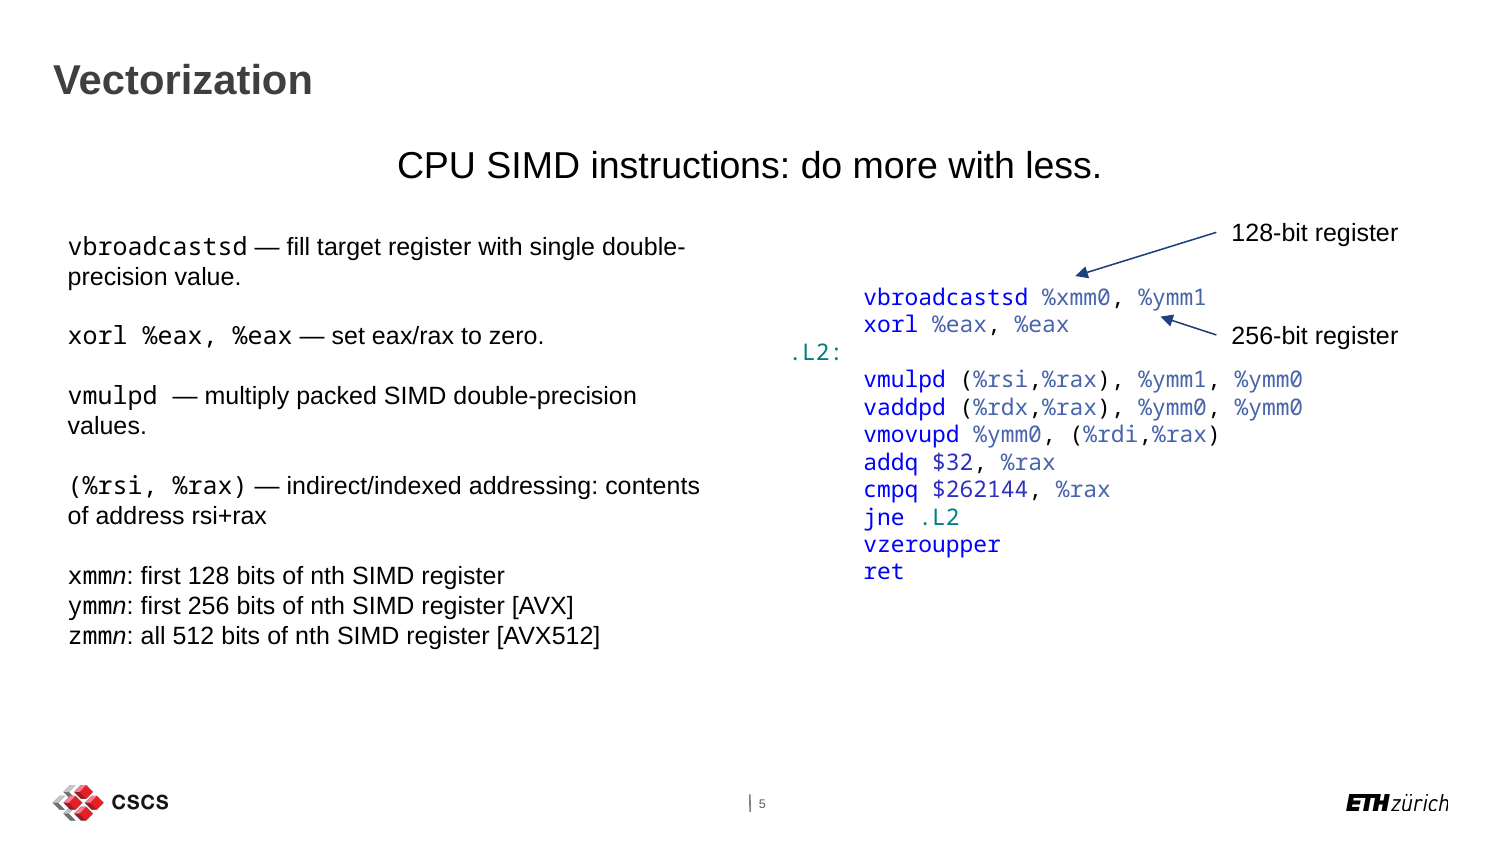

Vectorization
# CPU SIMD instructions: do more with less.
128-bit register
vbroadcastsd — fill target register with single double-precision value.
xorl %eax, %eax — set eax/rax to zero.
vmulpd — multiply packed SIMD double-precision values.
(%rsi, %rax) — indirect/indexed addressing: contents of address rsi+rax
xmmn: first 128 bits of nth SIMD register
ymmn: first 256 bits of nth SIMD register [AVX]
zmmn: all 512 bits of nth SIMD register [AVX512]
vbroadcastsd %xmm0, %ymm1
xorl %eax, %eax
.L2:
vmulpd (%rsi,%rax), %ymm1, %ymm0
vaddpd (%rdx,%rax), %ymm0, %ymm0
vmovupd %ymm0, (%rdi,%rax)
addq $32, %rax
cmpq $262144, %rax
jne .L2
vzeroupper
ret
256-bit register